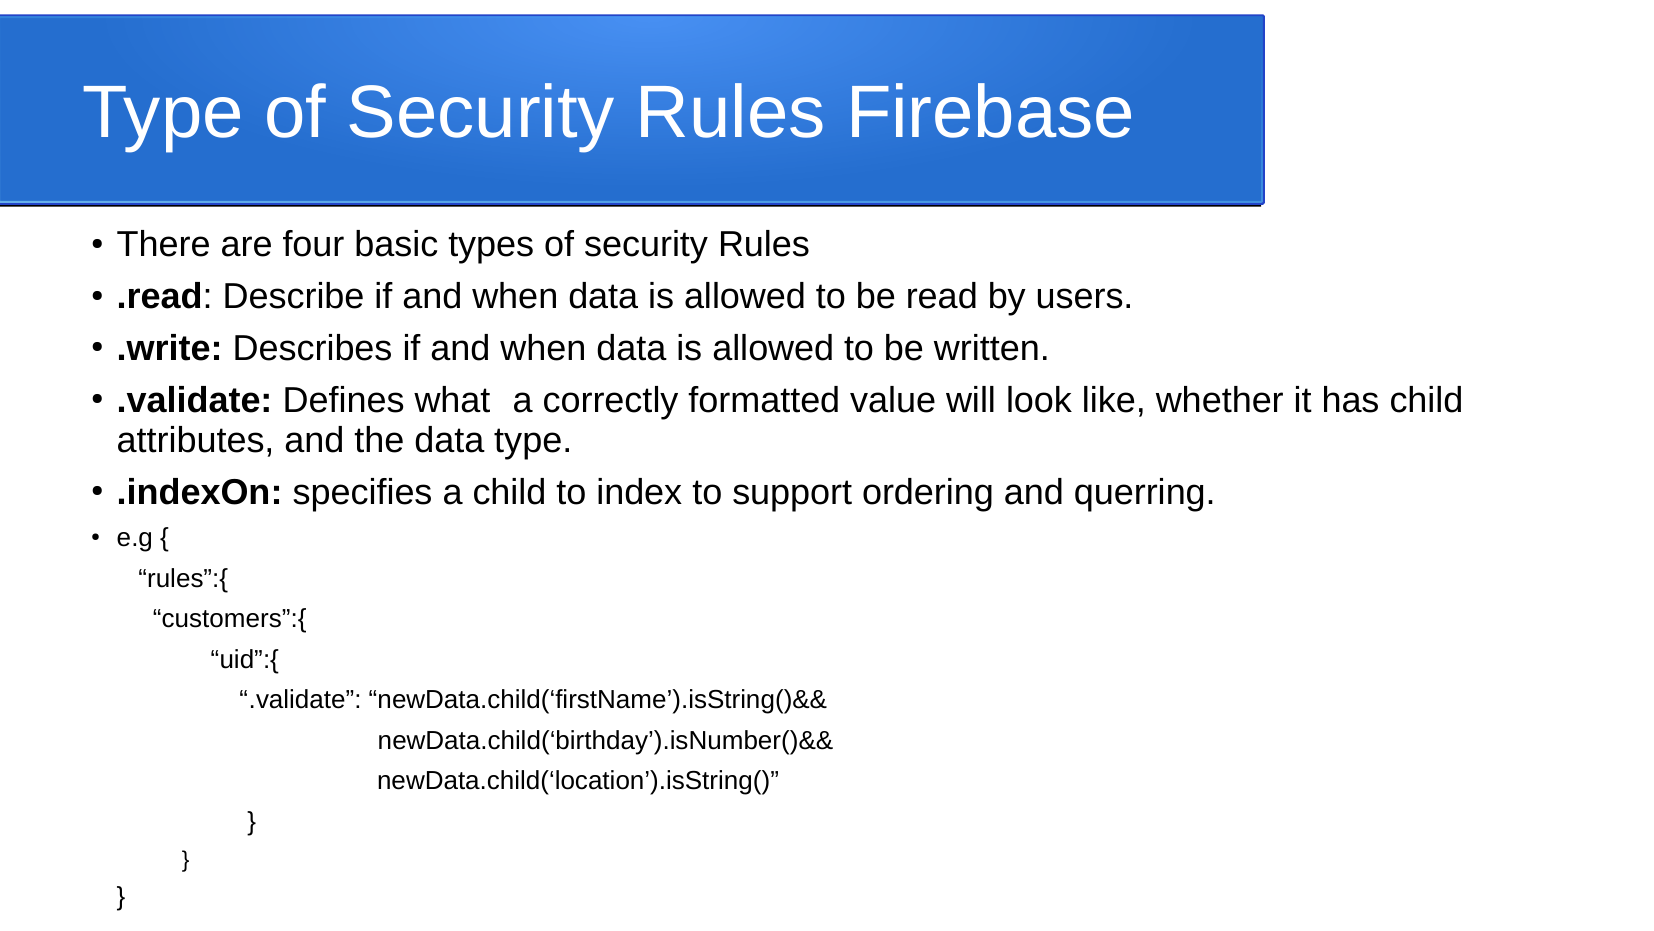

# Type of Security Rules Firebase
There are four basic types of security Rules
.read: Describe if and when data is allowed to be read by users.
.write: Describes if and when data is allowed to be written.
.validate: Defines what 	a correctly formatted value will look like, whether it has child attributes, and the data type.
.indexOn: specifies a child to index to support ordering and querring.
e.g {
 “rules”:{
 “customers”:{
 “uid”:{
 “.validate”: “newData.child(‘firstName’).isString()&&
 newData.child(‘birthday’).isNumber()&&
 					 			 newData.child(‘location’).isString()”
 }
 }
}